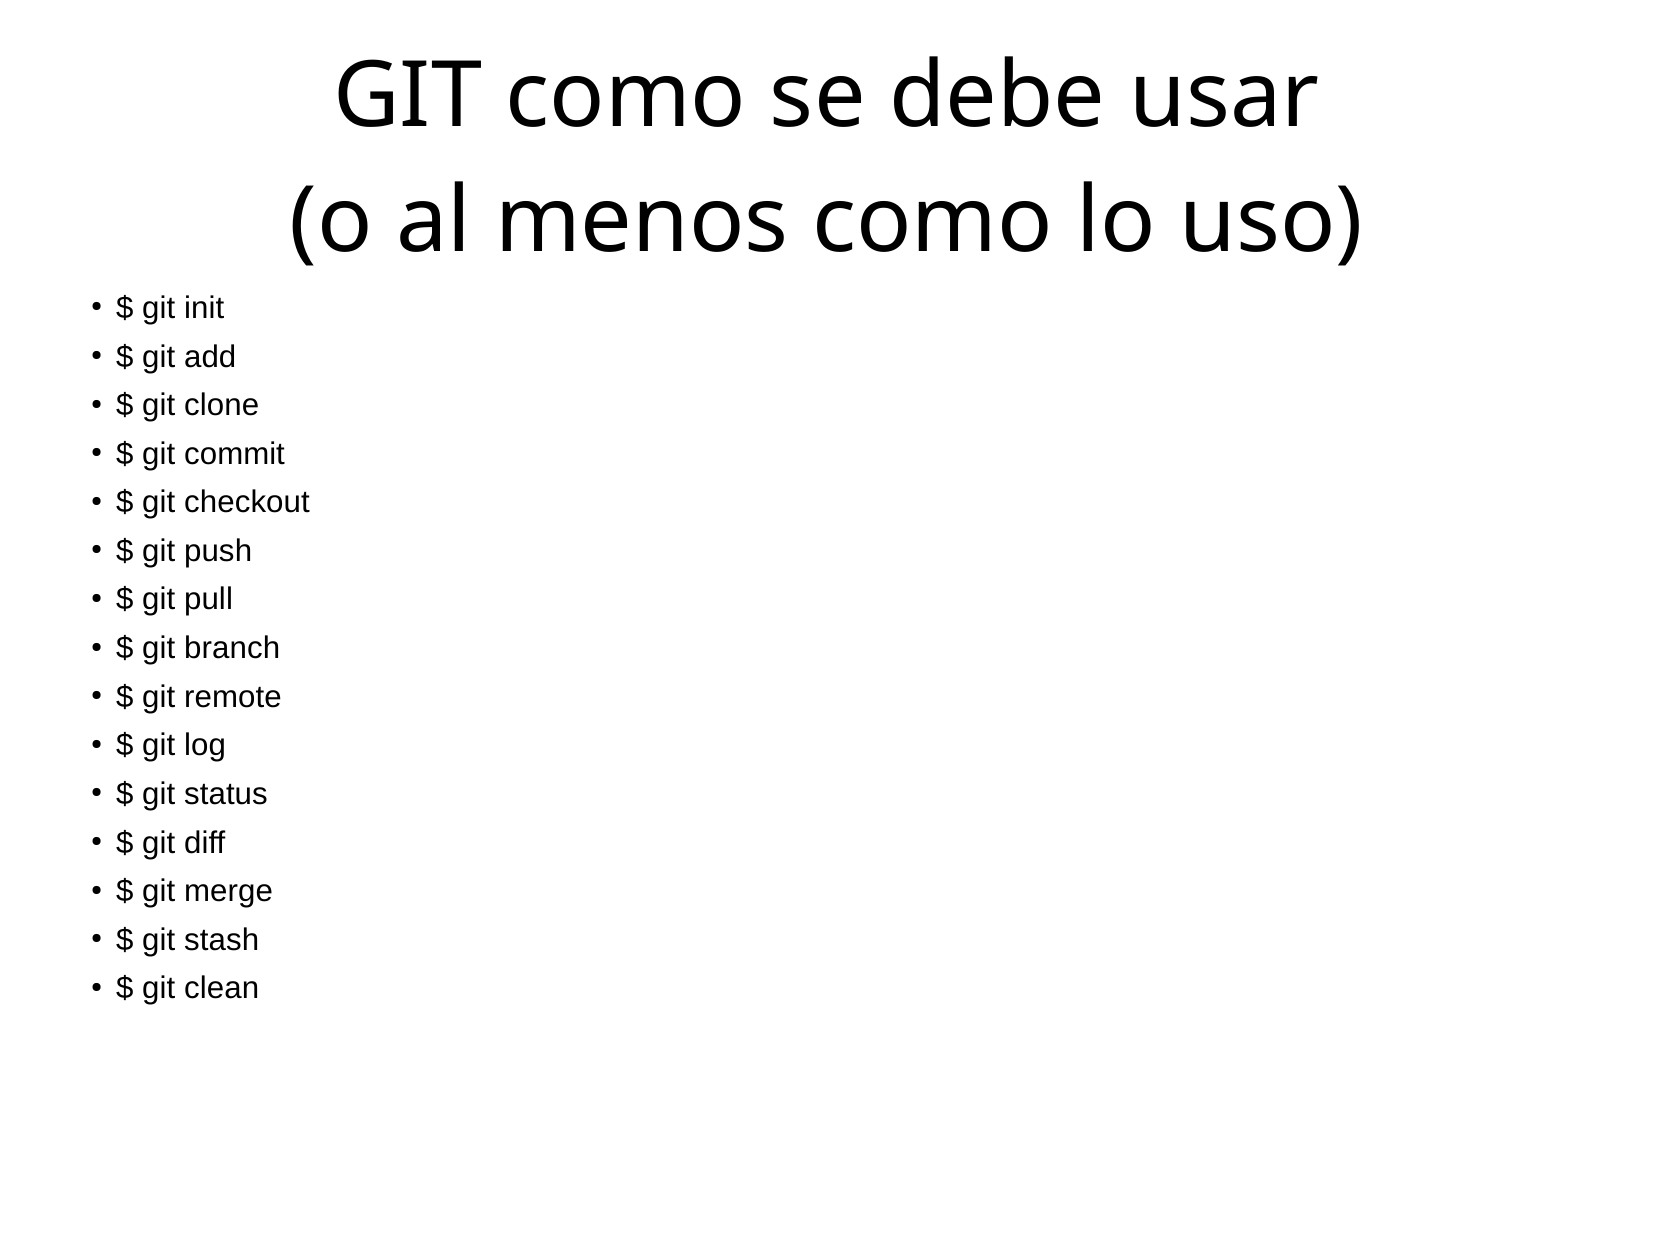

# GIT como se debe usar (o al menos como lo uso)
$ git init
$ git add
$ git clone
$ git commit
$ git checkout
$ git push
$ git pull
$ git branch
$ git remote
$ git log
$ git status
$ git diff
$ git merge
$ git stash
$ git clean